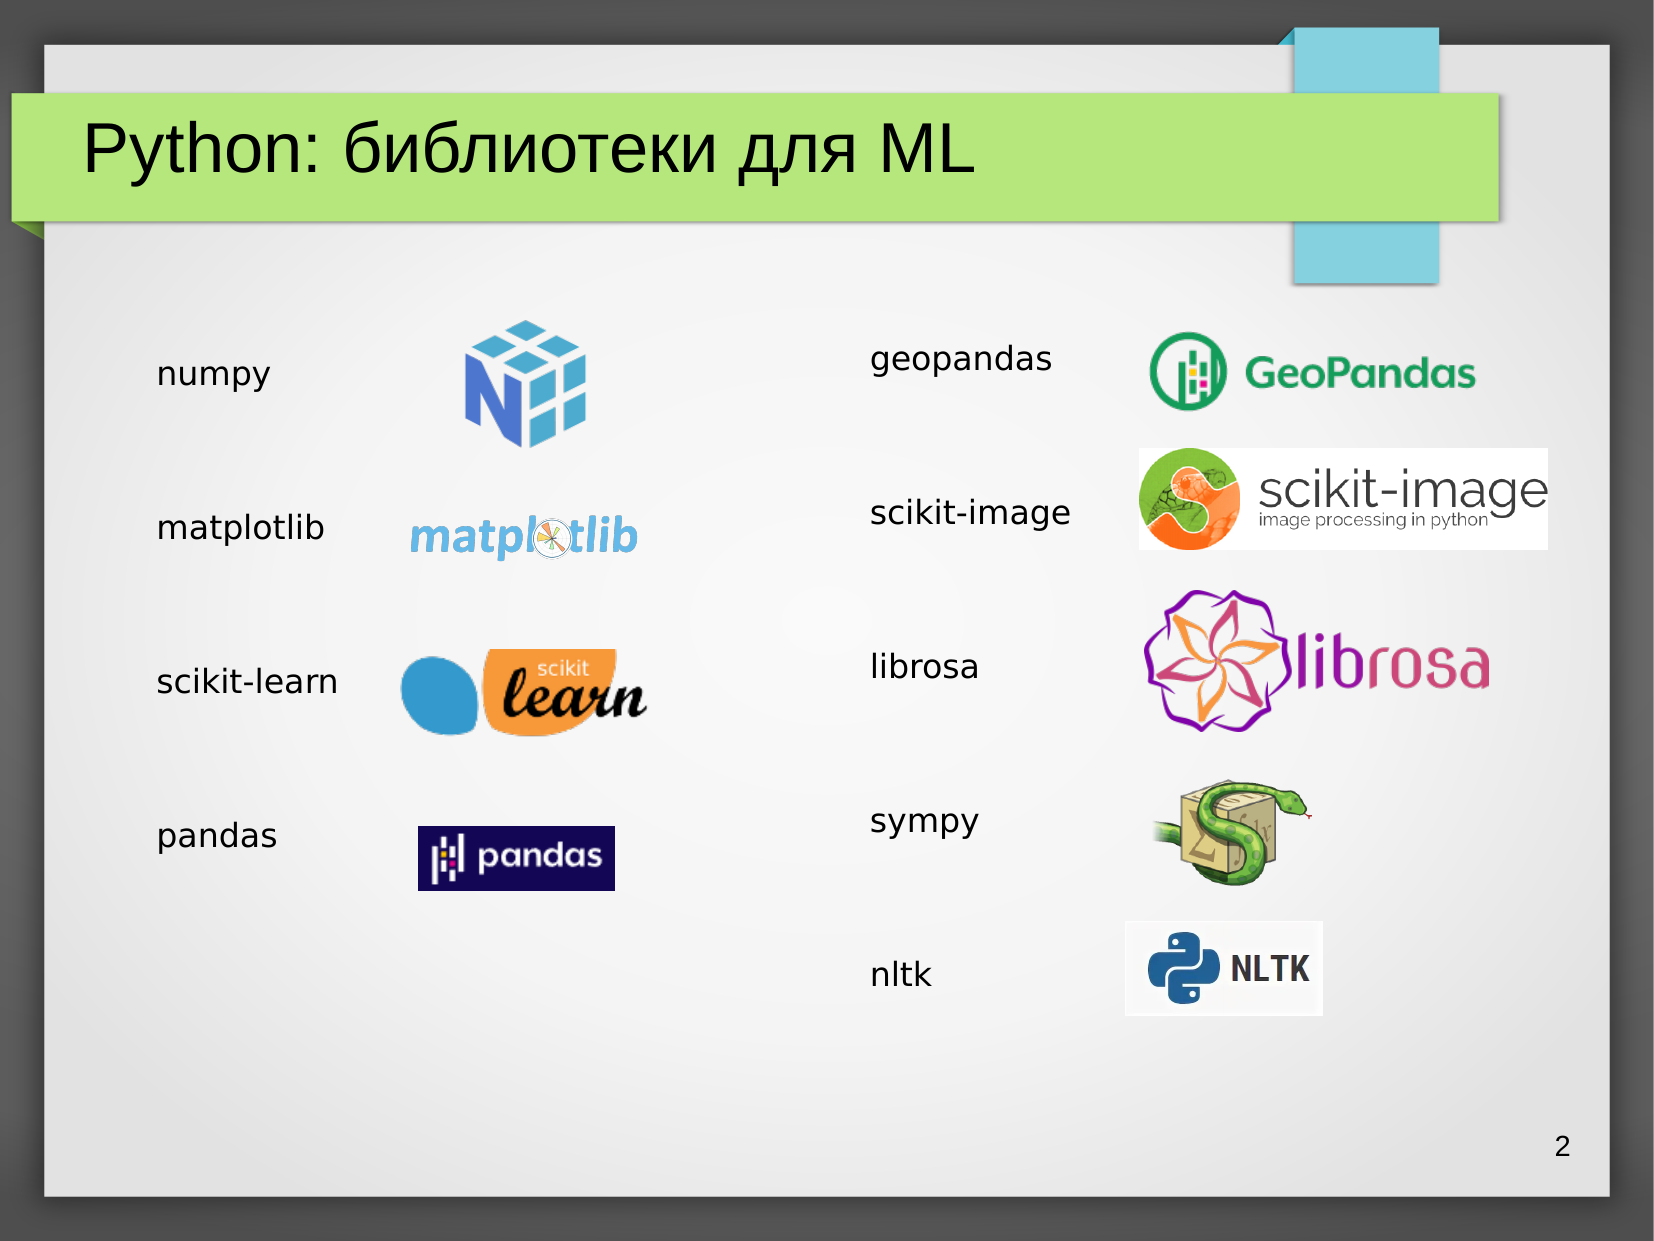

# Python: библиотеки для ML
geopandas
scikit-image
librosa
sympy
nltk
numpy
matplotlib
scikit-learn
pandas
2